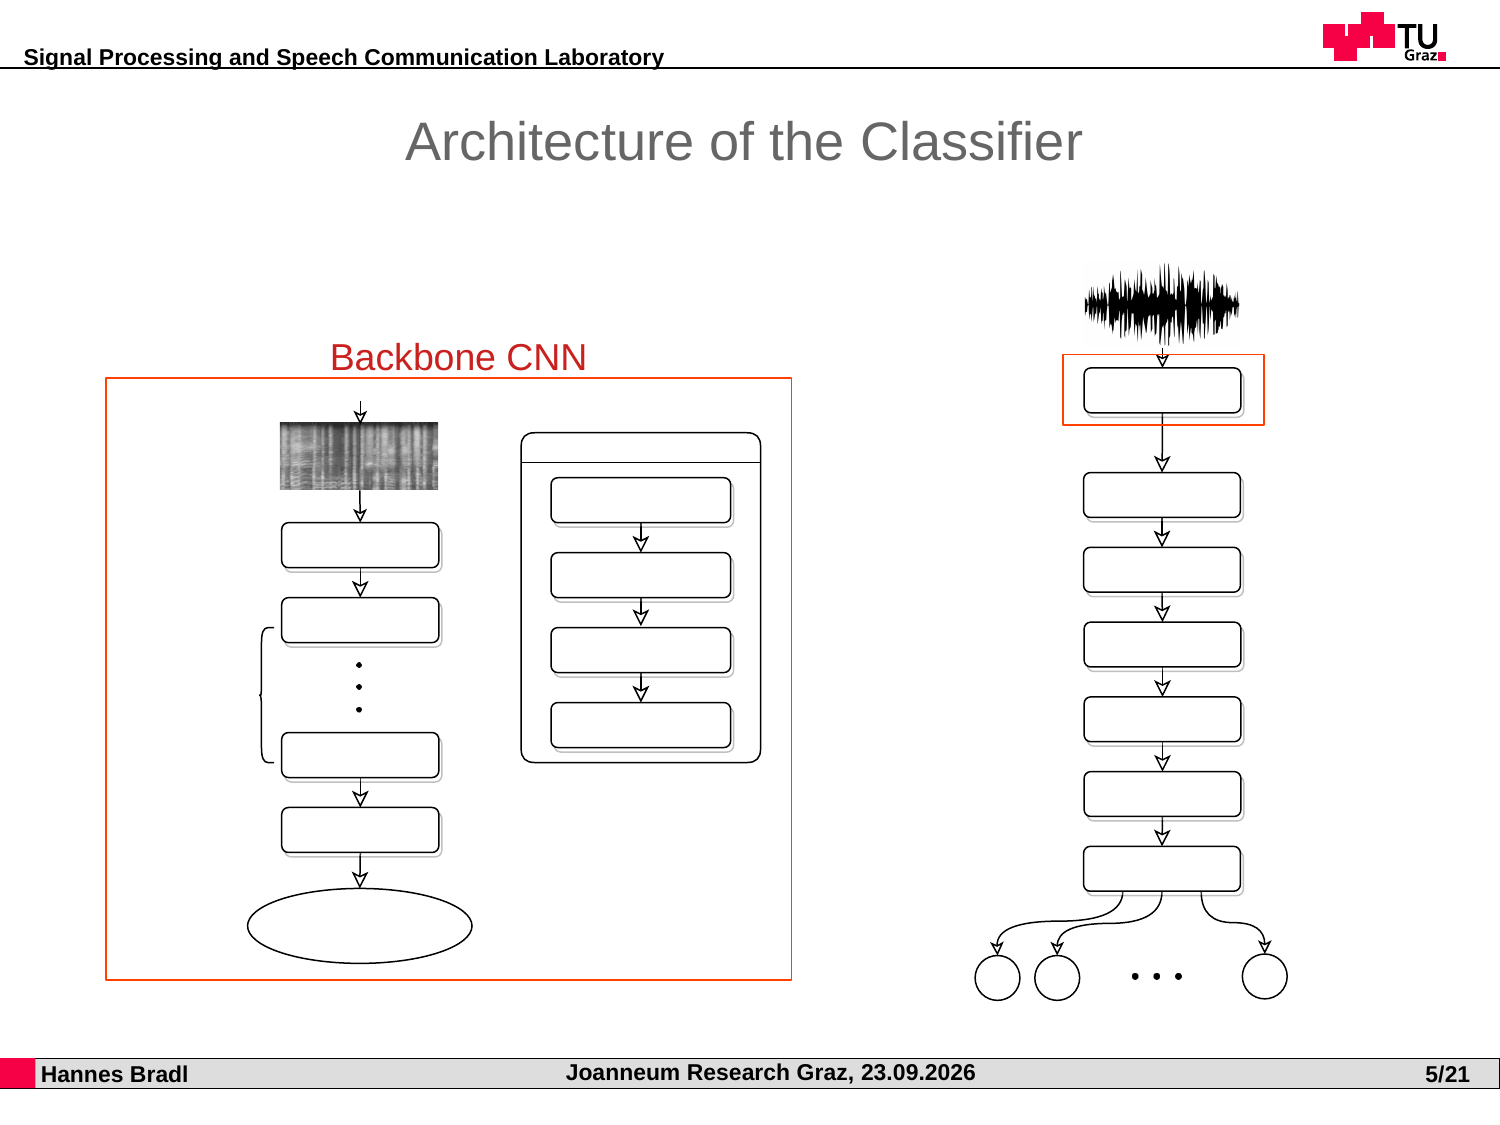

# Architecture of the Classifier
Backbone CNN